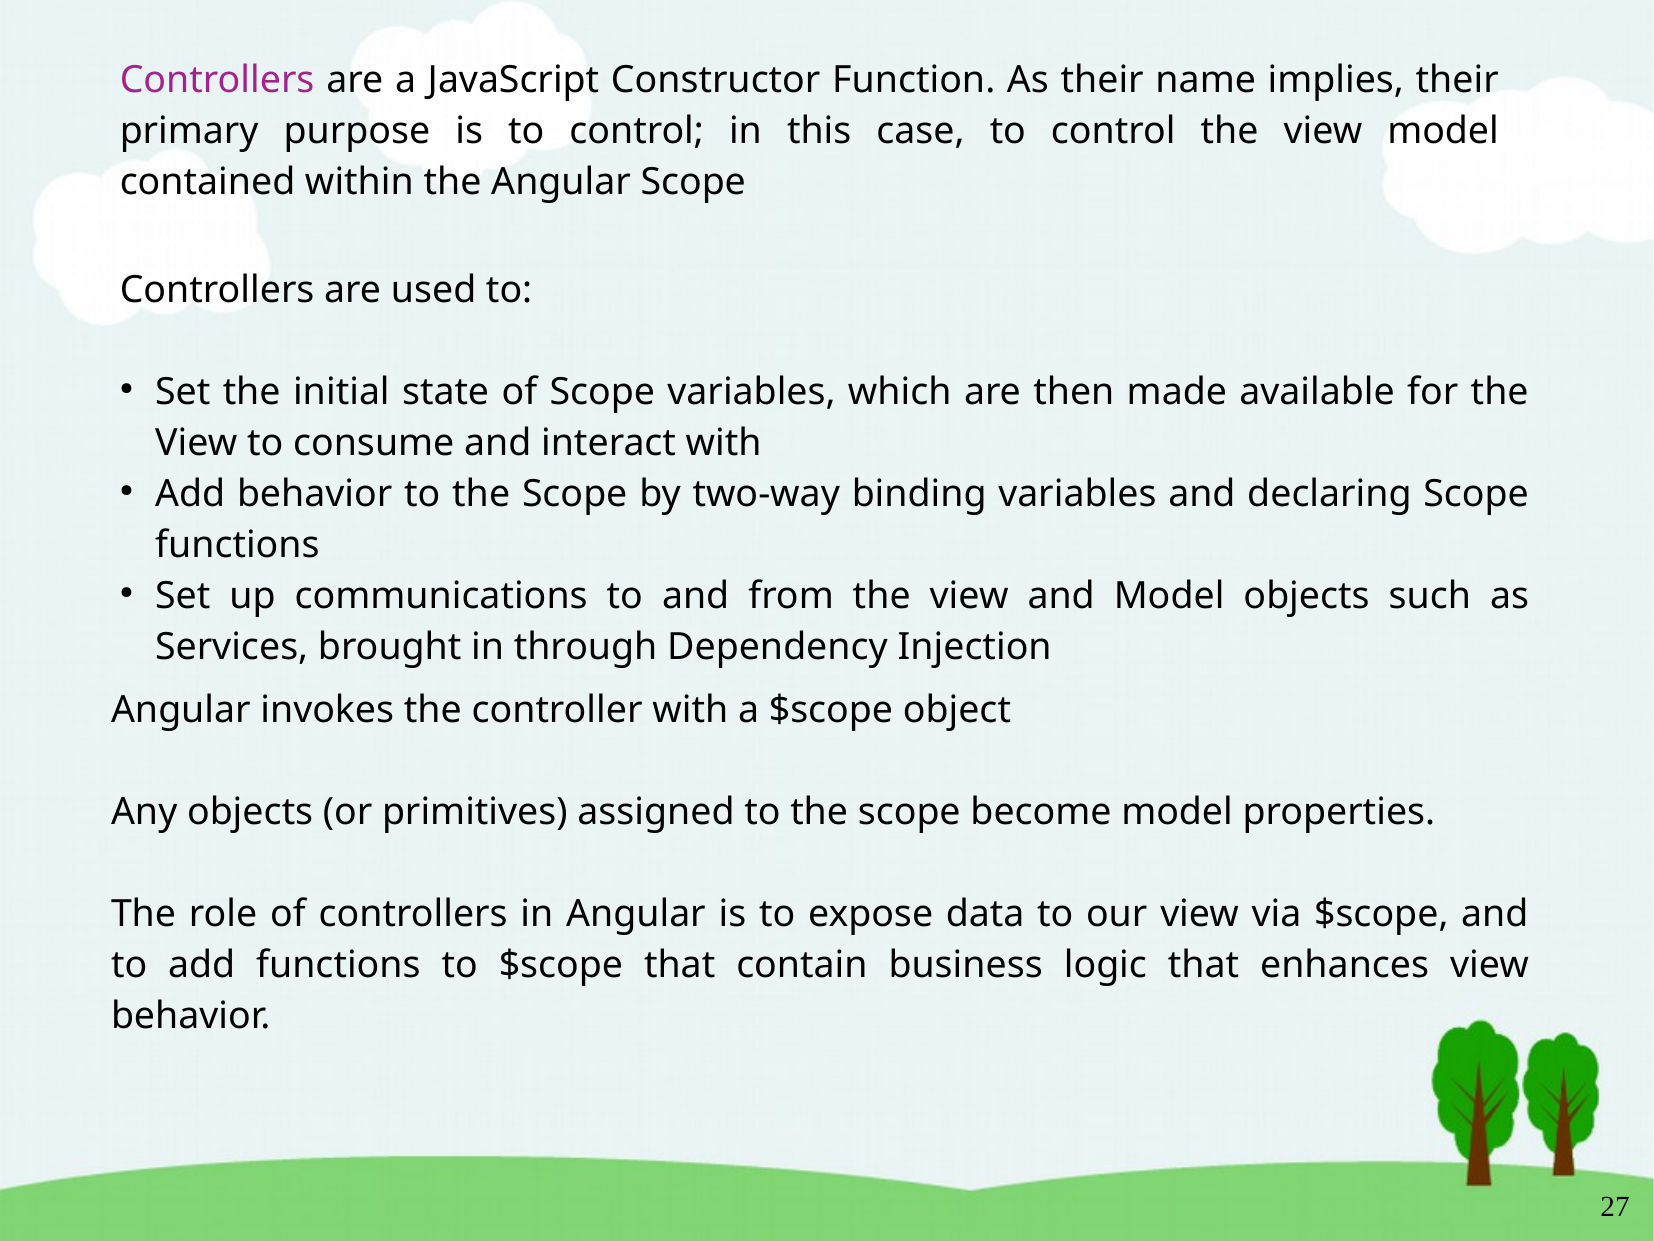

Controllers are a JavaScript Constructor Function. As their name implies, their primary purpose is to control; in this case, to control the view model contained within the Angular Scope
Controllers are used to:
Set the initial state of Scope variables, which are then made available for the View to consume and interact with
Add behavior to the Scope by two-way binding variables and declaring Scope functions
Set up communications to and from the view and Model objects such as Services, brought in through Dependency Injection
Angular invokes the controller with a $scope object
Any objects (or primitives) assigned to the scope become model properties.
The role of controllers in Angular is to expose data to our view via $scope, and to add functions to $scope that contain business logic that enhances view behavior.
27